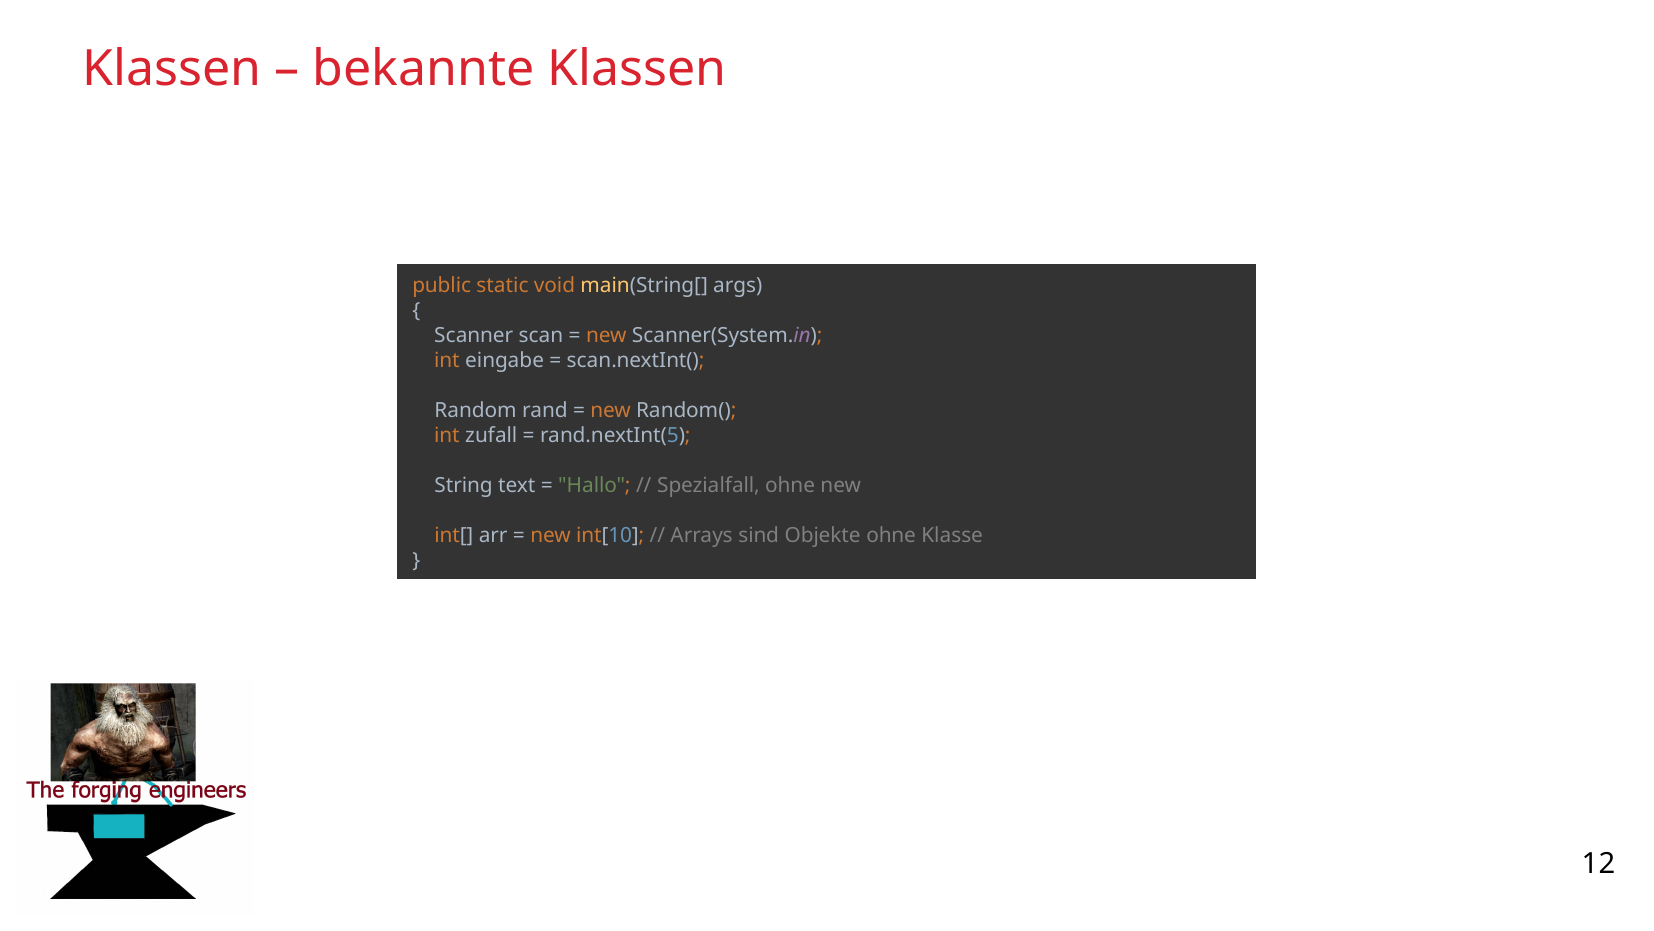

# Klassen – bekannte Klassen
public static void main(String[] args)
{
 Scanner scan = new Scanner(System.in);
 int eingabe = scan.nextInt();
 Random rand = new Random();
 int zufall = rand.nextInt(5);
 String text = "Hallo"; // Spezialfall, ohne new
 int[] arr = new int[10]; // Arrays sind Objekte ohne Klasse
}